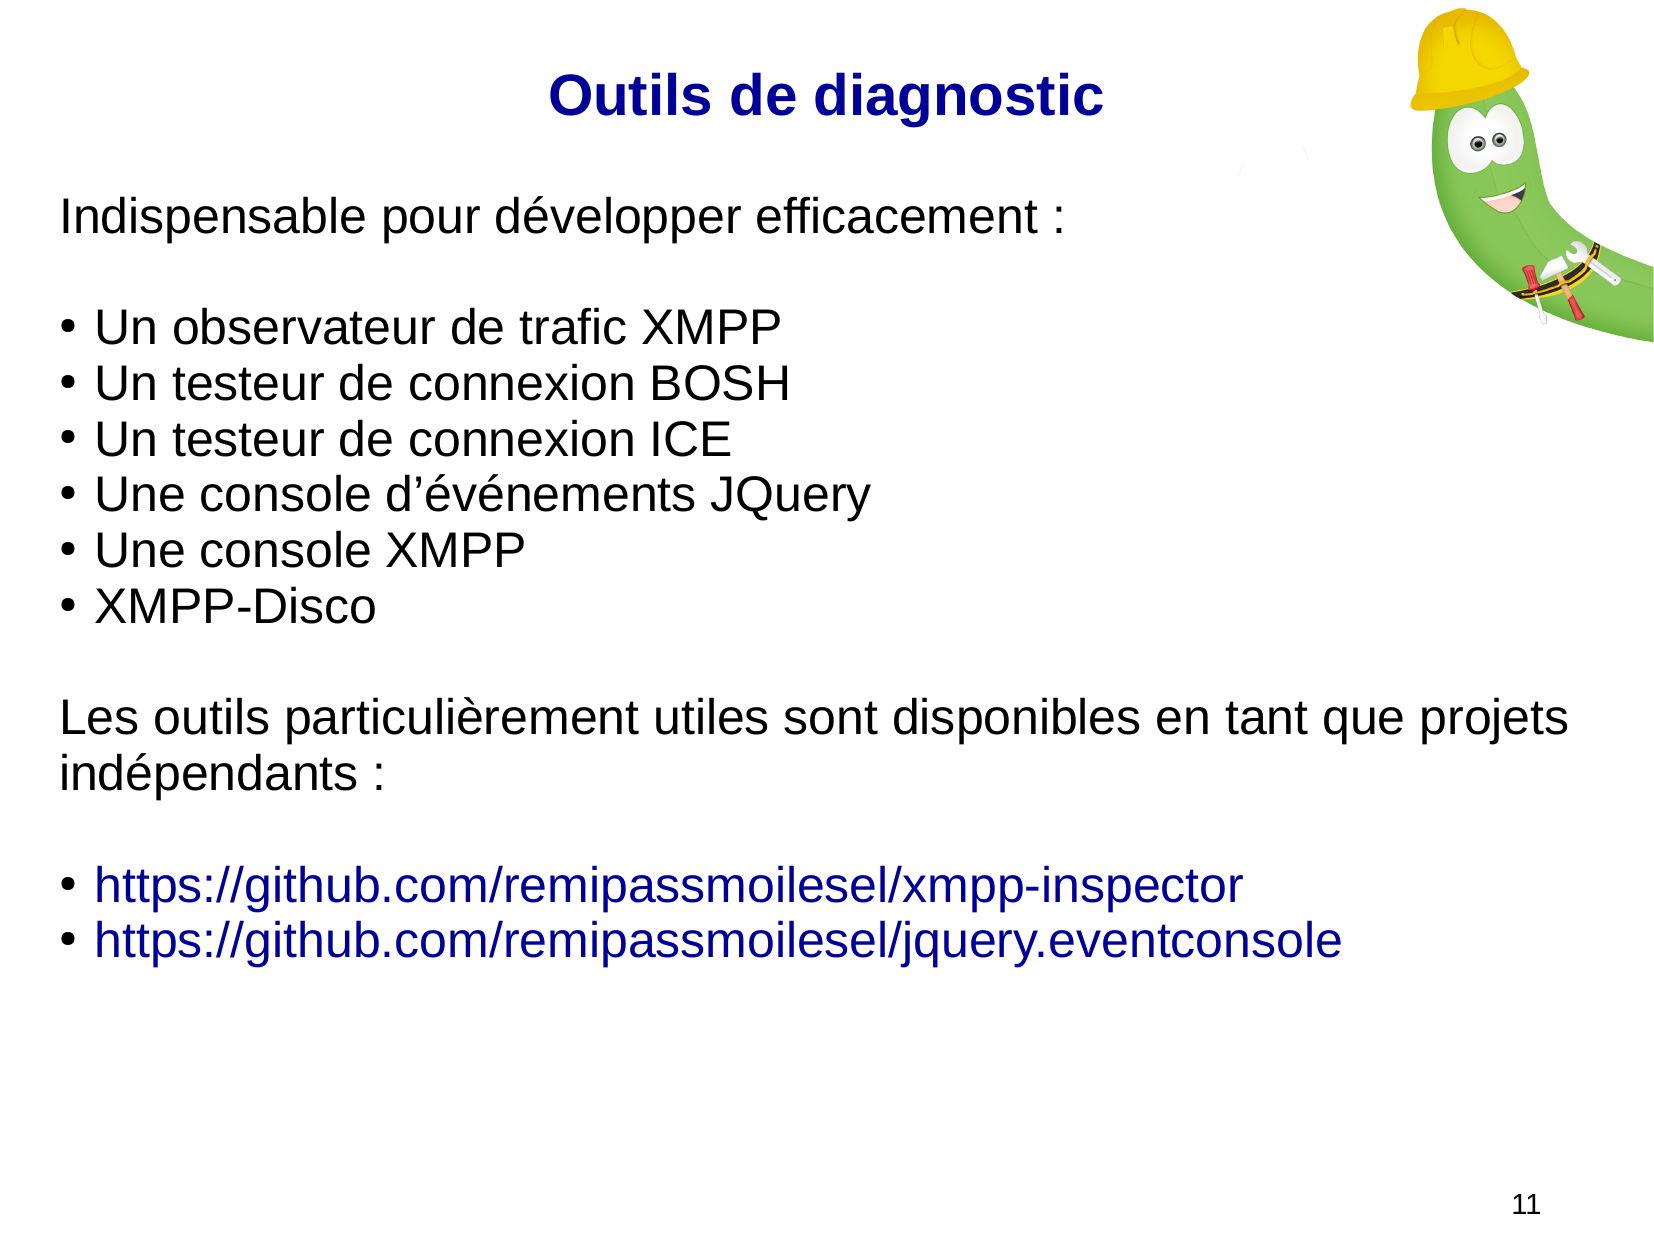

# Outils de diagnostic
Indispensable pour développer efficacement :
Un observateur de trafic XMPP
Un testeur de connexion BOSH
Un testeur de connexion ICE
Une console d’événements JQuery
Une console XMPP
XMPP-Disco
Les outils particulièrement utiles sont disponibles en tant que projets indépendants :
https://github.com/remipassmoilesel/xmpp-inspector
https://github.com/remipassmoilesel/jquery.eventconsole